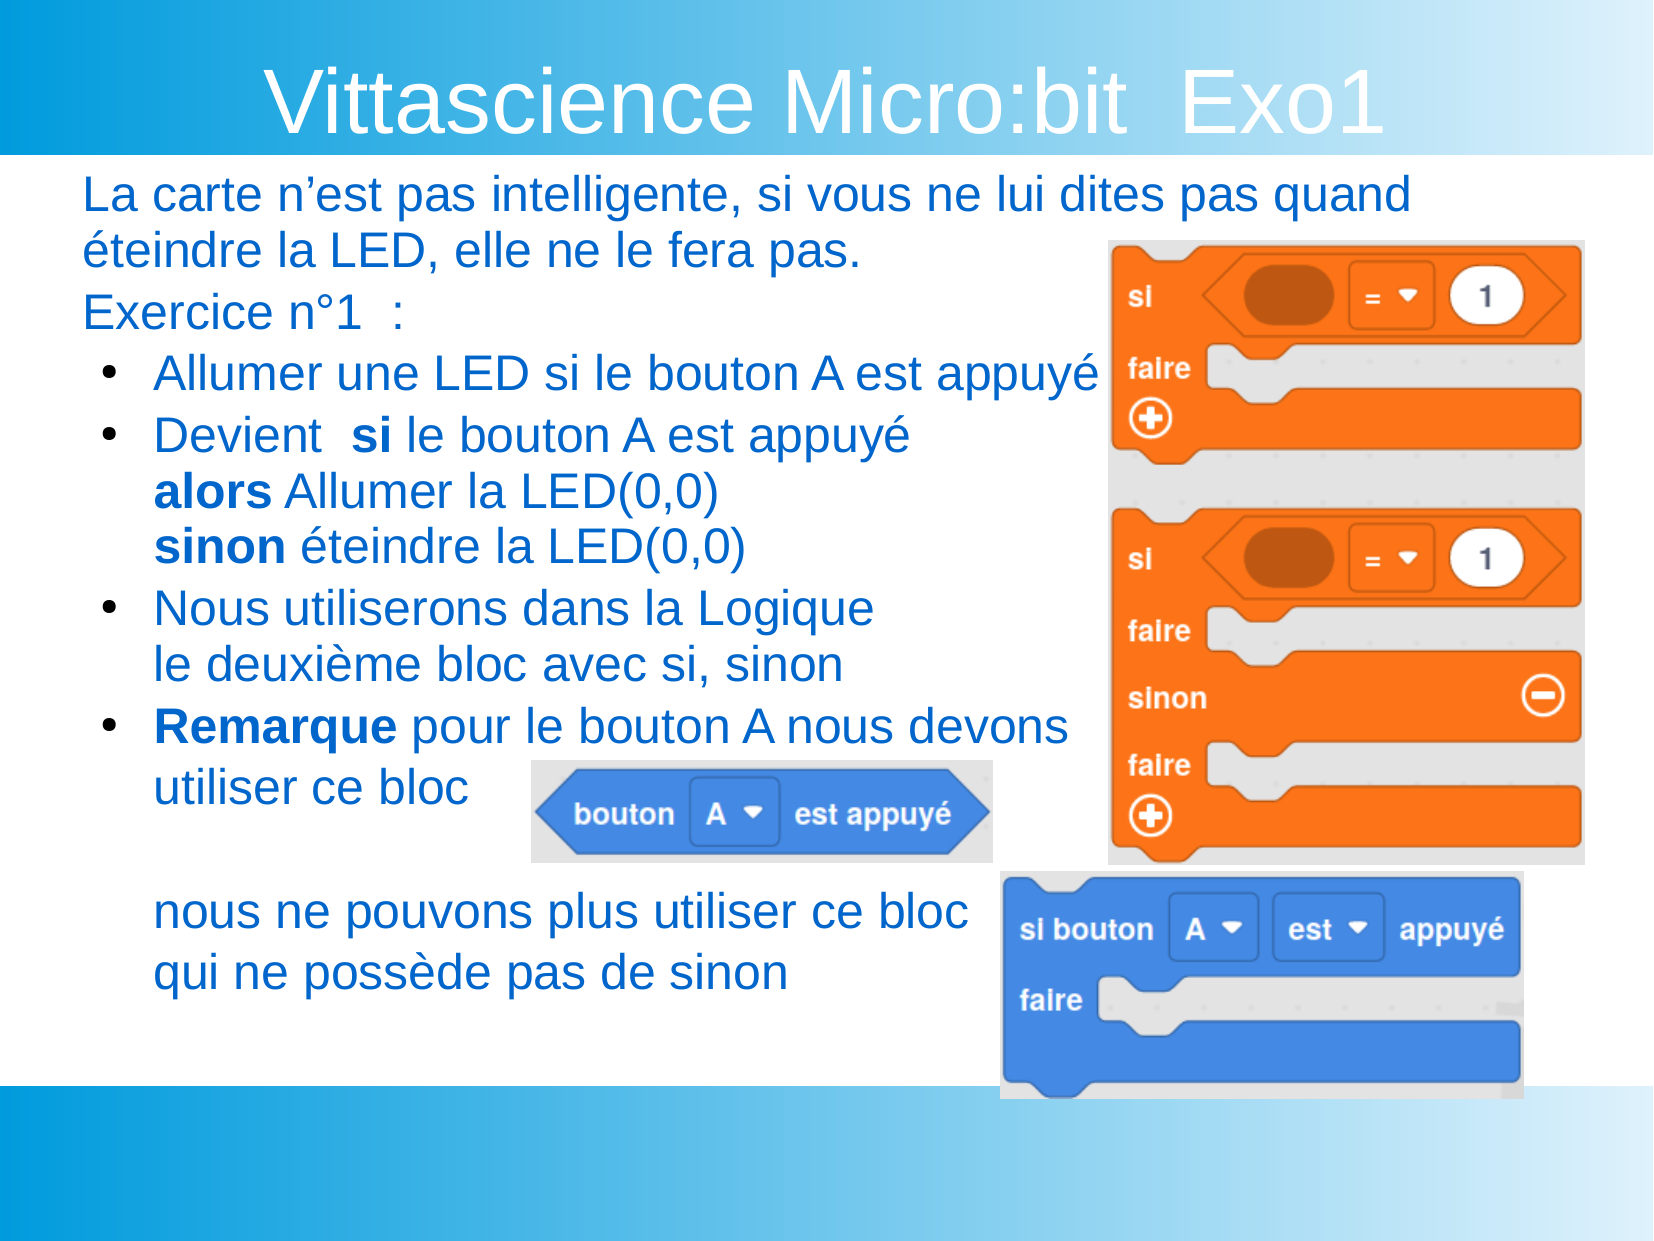

# Vittascience Micro:bit Exo1
La carte n’est pas intelligente, si vous ne lui dites pas quand éteindre la LED, elle ne le fera pas.
Exercice n°1 	 :
Allumer une LED si le bouton A est appuyé
Devient si le bouton A est appuyé
alors Allumer la LED(0,0)
sinon éteindre la LED(0,0)
Nous utiliserons dans la Logique
le deuxième bloc avec si, sinon
Remarque pour le bouton A nous devons
utiliser ce bloc
nous ne pouvons plus utiliser ce bloc
qui ne possède pas de sinon